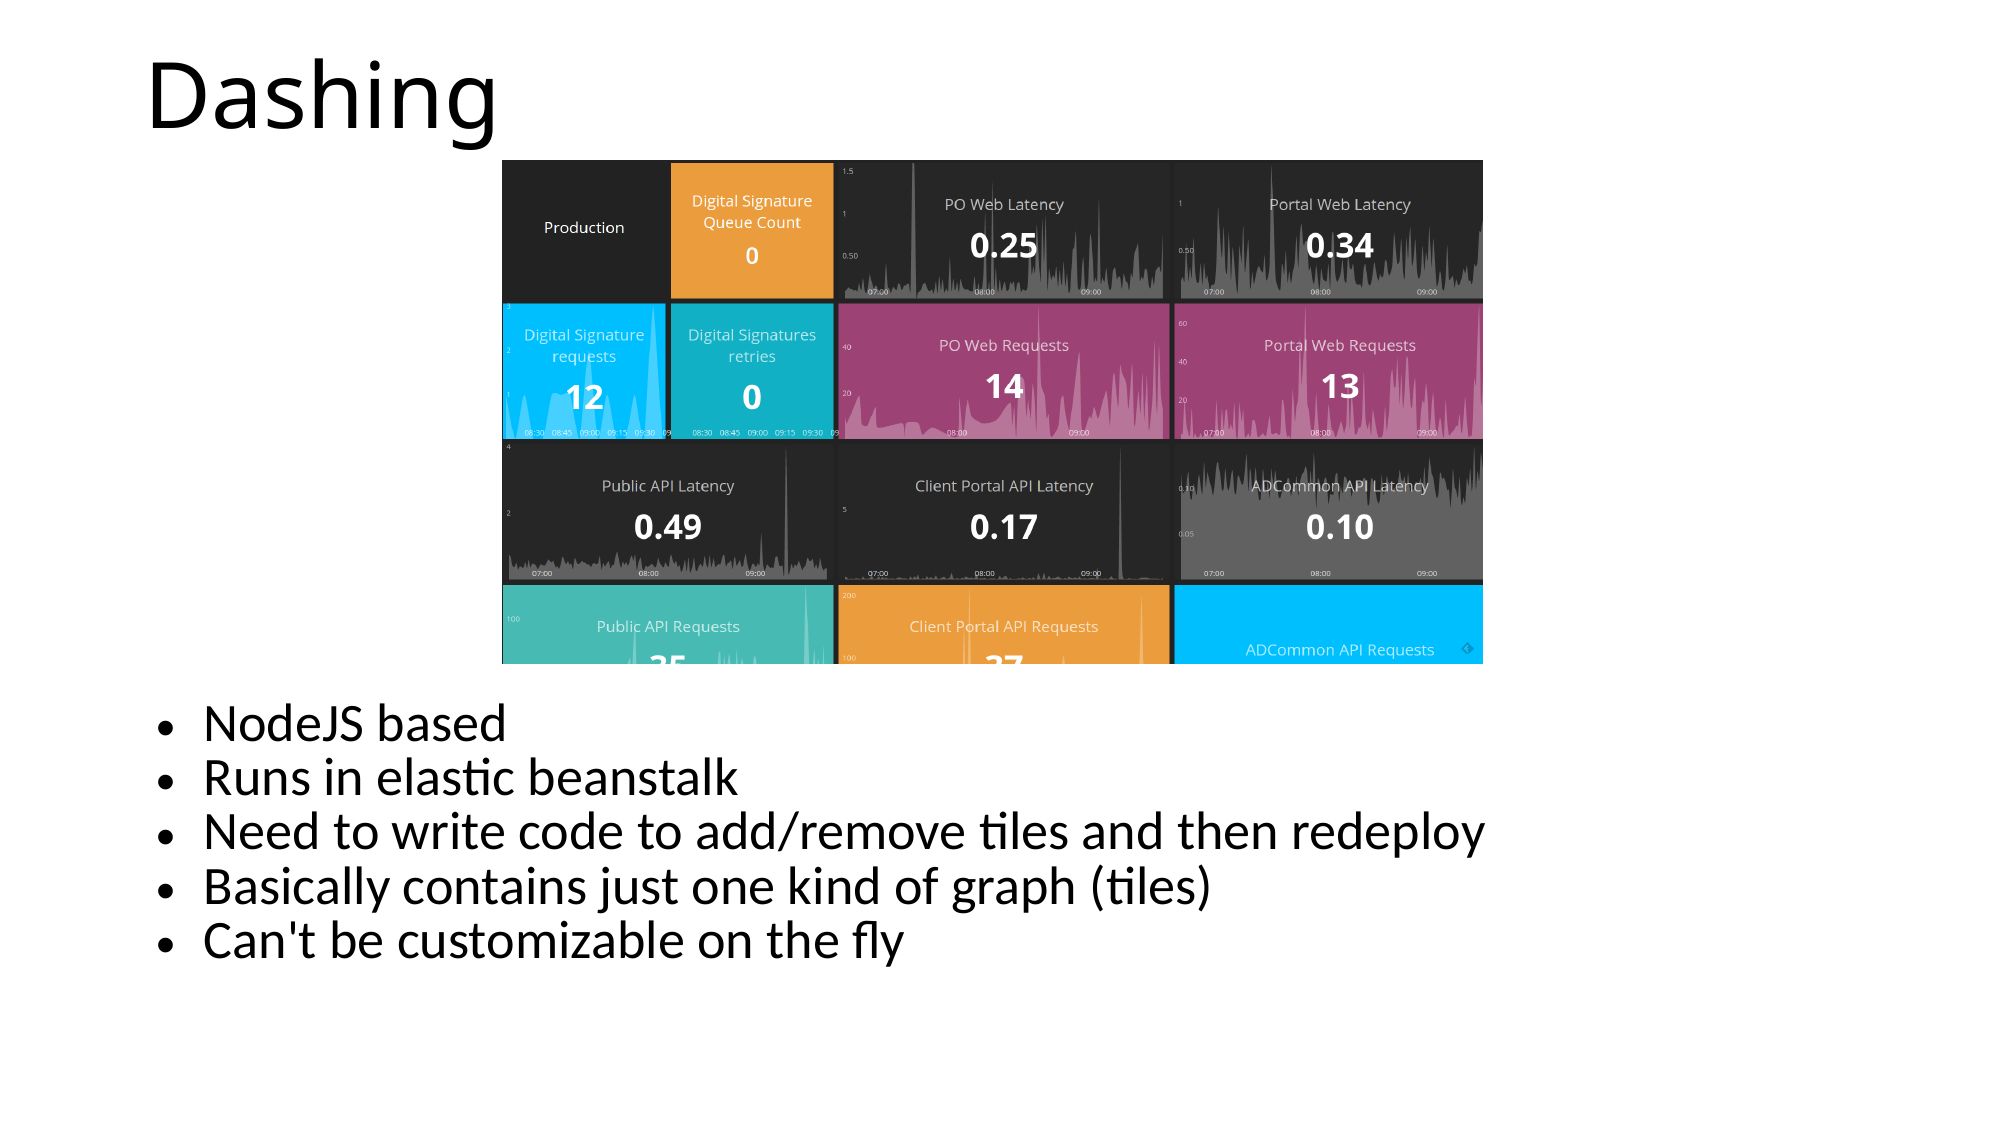

# Dashing
NodeJS based
Runs in elastic beanstalk
Need to write code to add/remove tiles and then redeploy
Basically contains just one kind of graph (tiles)
Can't be customizable on the fly